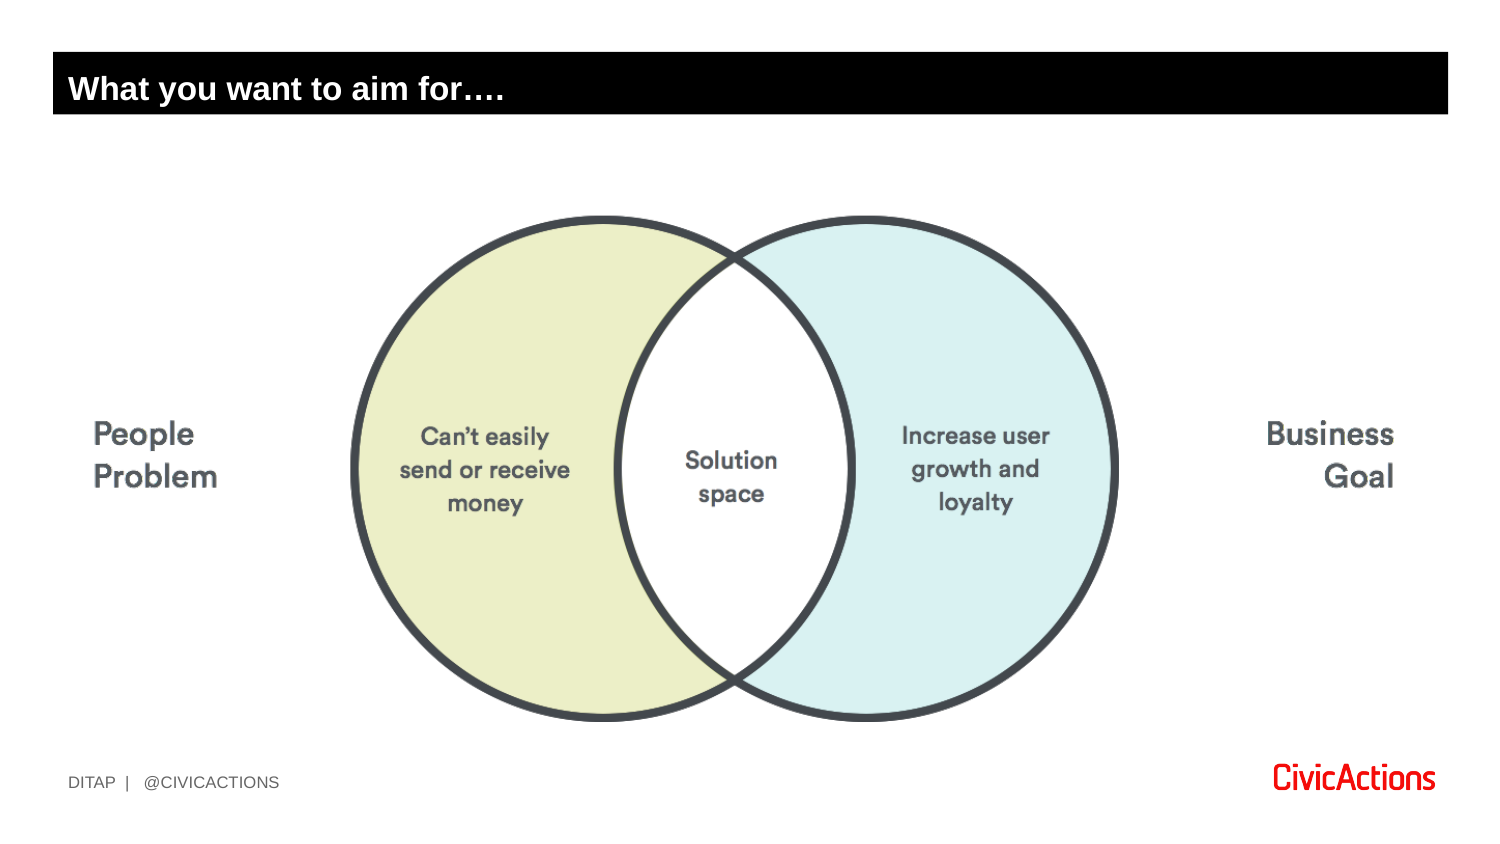

# What you want to aim for….